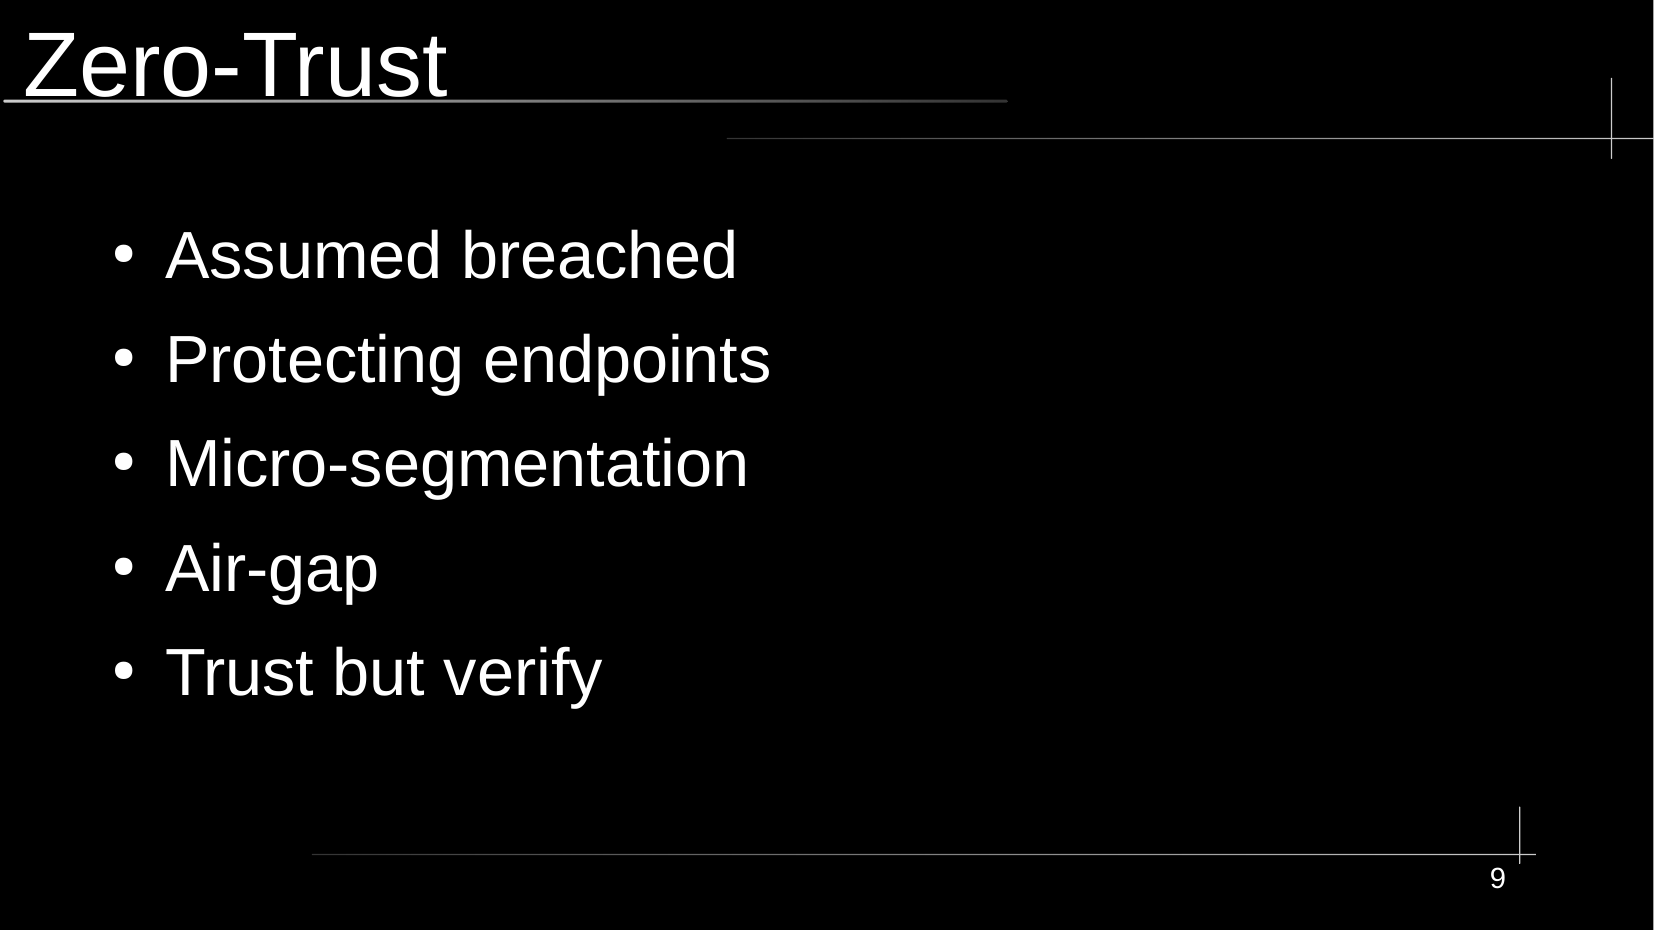

# Zero-Trust
Assumed breached
Protecting endpoints
Micro-segmentation
Air-gap
Trust but verify
9